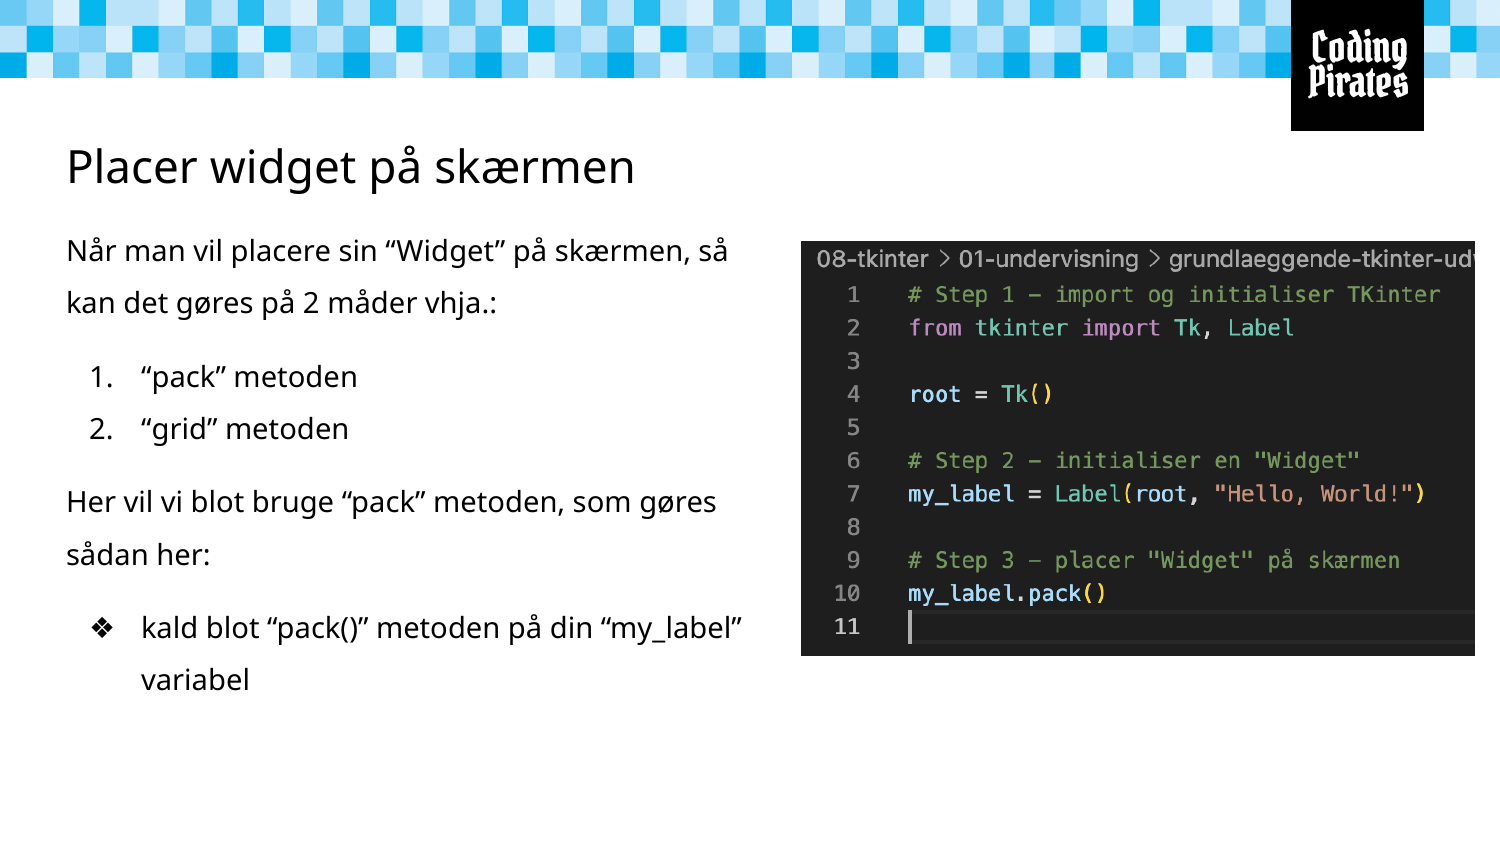

# Placer widget på skærmen
Når man vil placere sin “Widget” på skærmen, så kan det gøres på 2 måder vhja.:
“pack” metoden
“grid” metoden
Her vil vi blot bruge “pack” metoden, som gøres sådan her:
kald blot “pack()” metoden på din “my_label” variabel